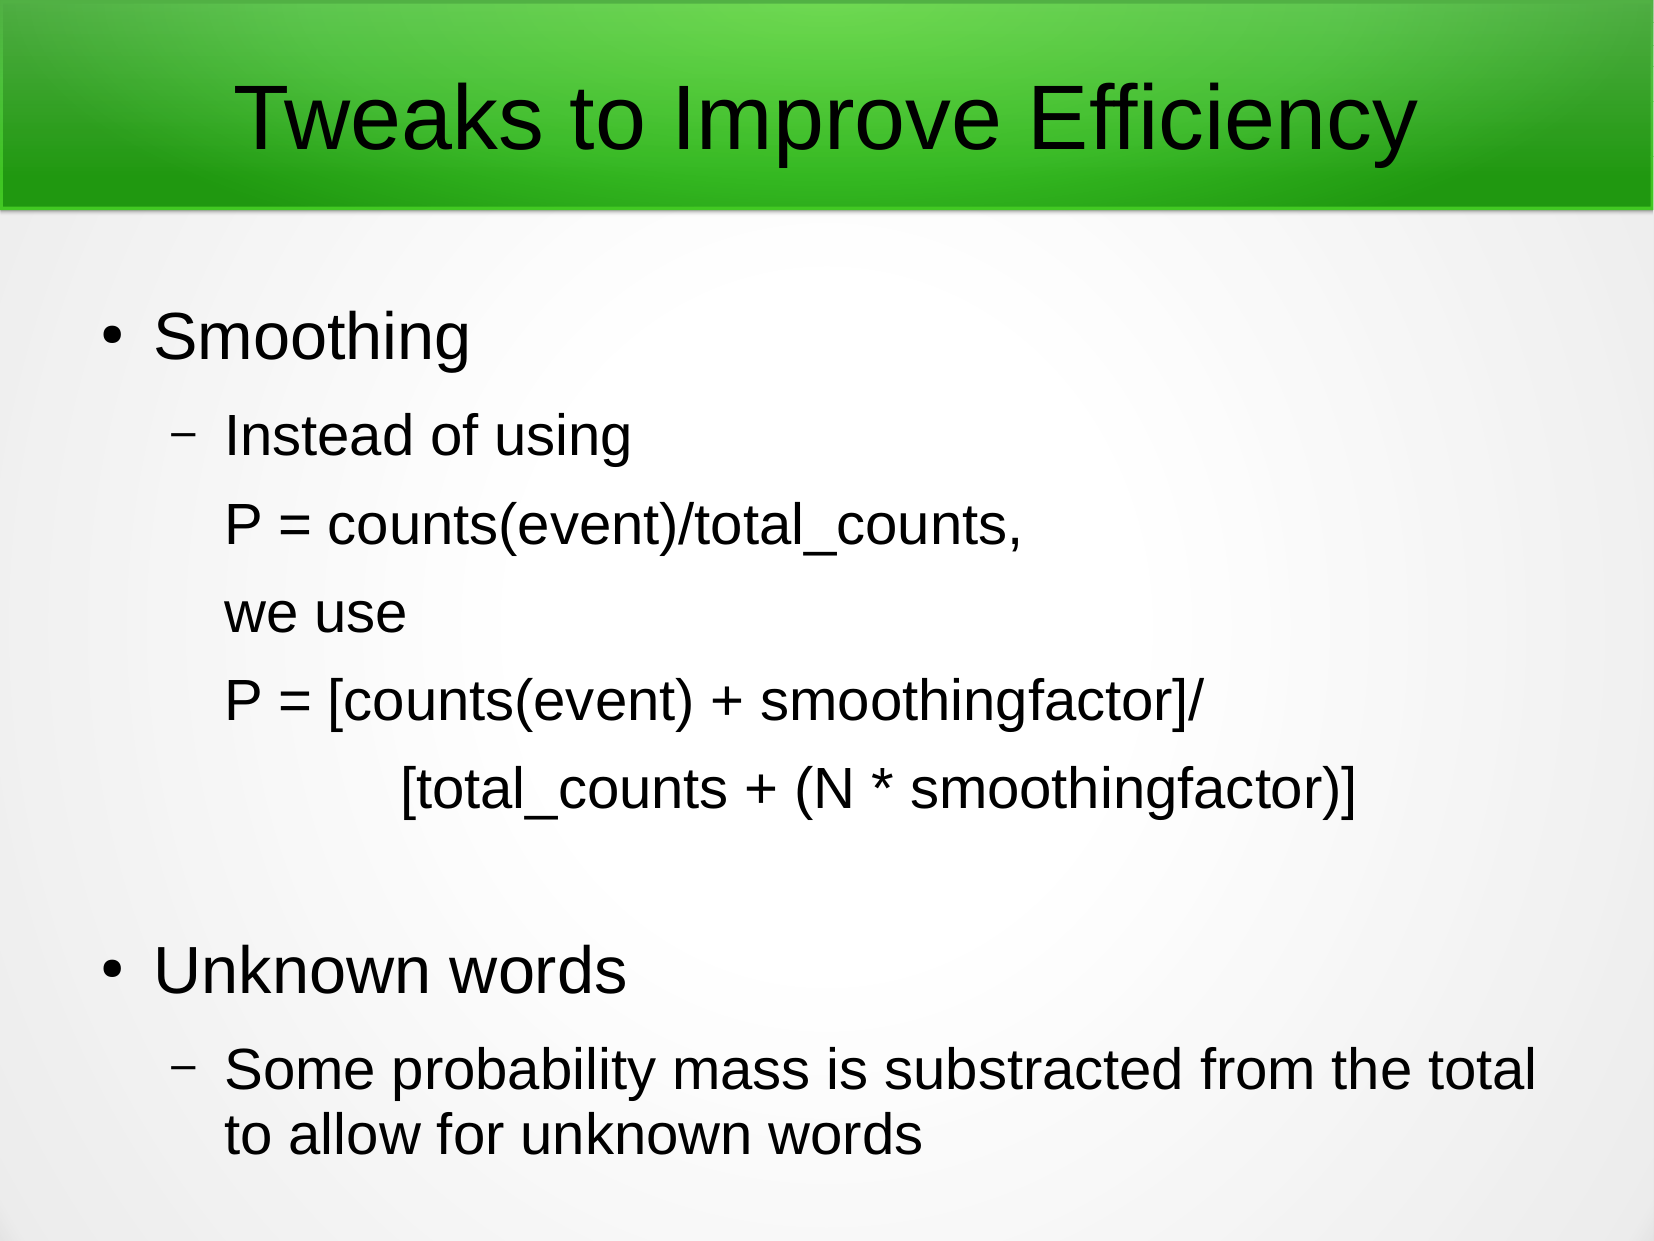

# Tweaks to Improve Efficiency
Smoothing
Instead of using
P = counts(event)/total_counts,
we use
P = [counts(event) + smoothingfactor]/
 [total_counts + (N * smoothingfactor)]
Unknown words
Some probability mass is substracted from the total to allow for unknown words